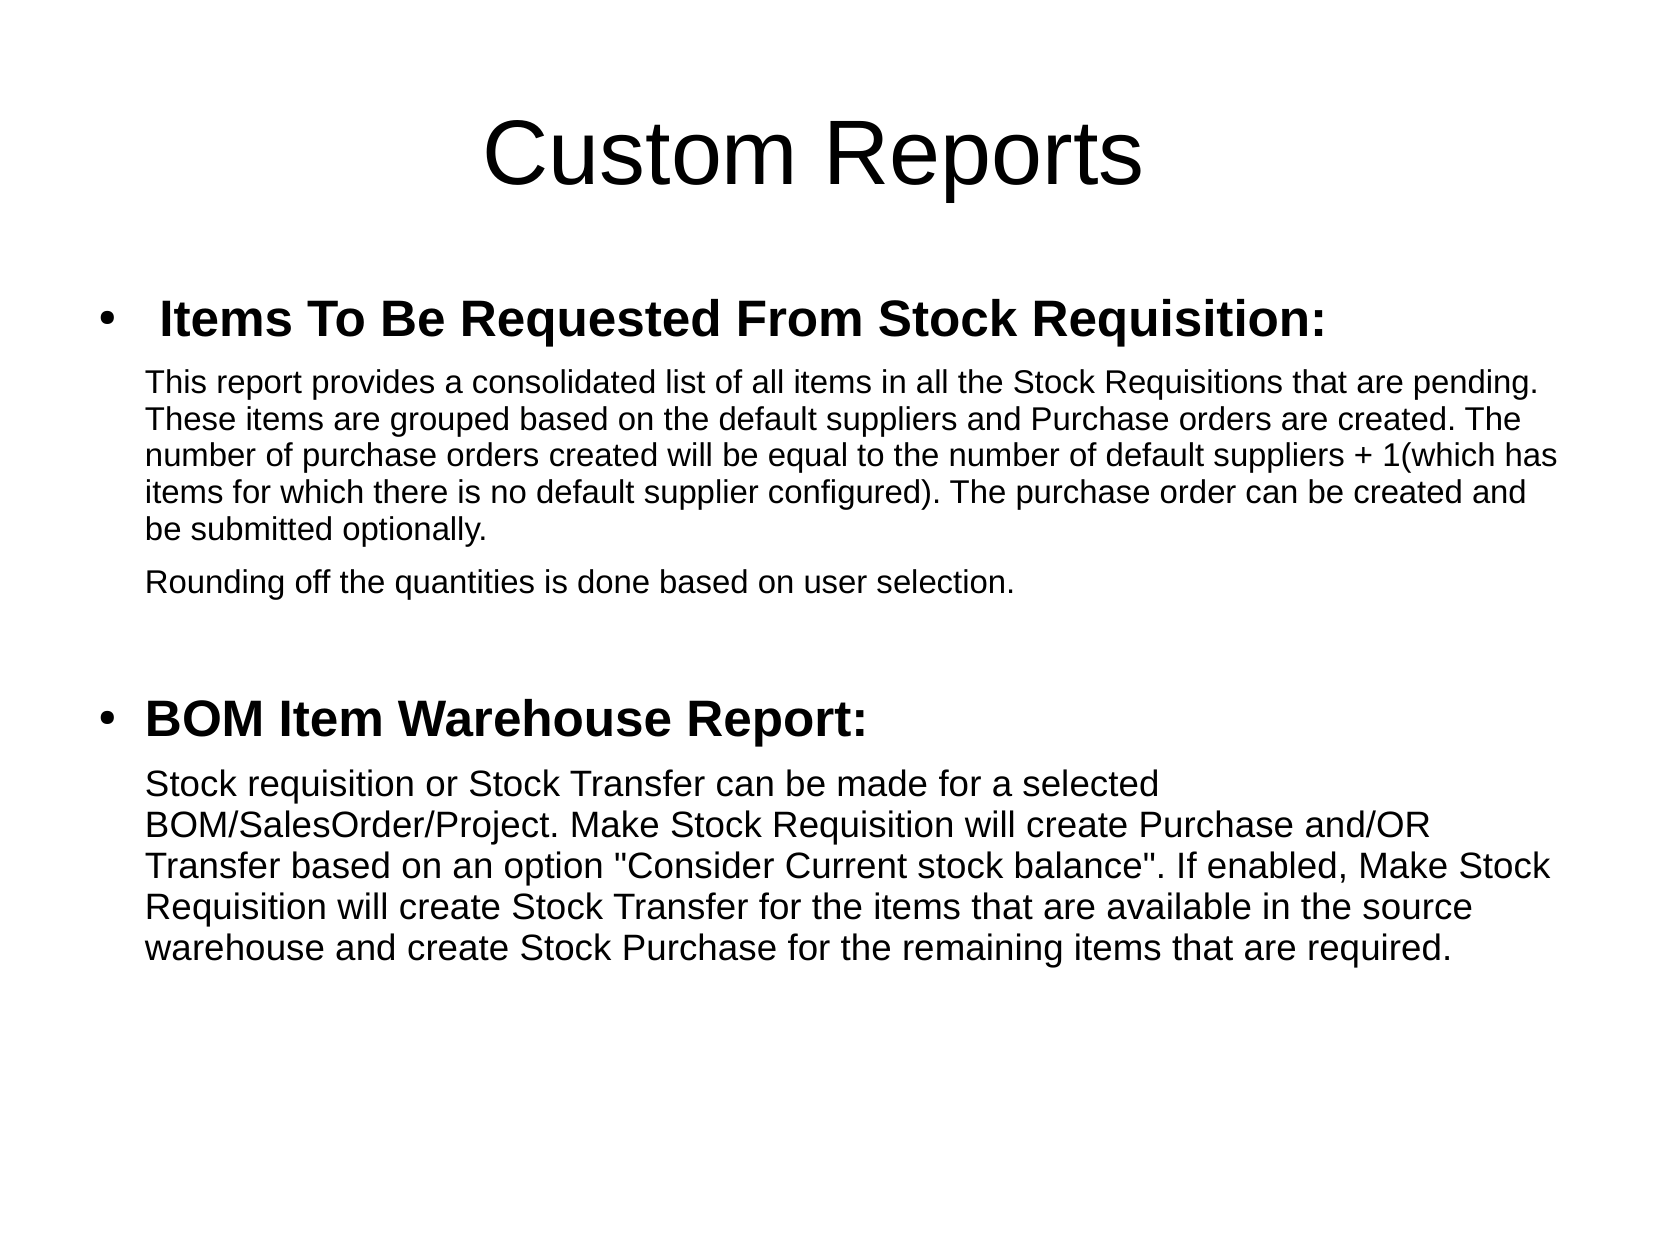

# Custom Reports
 Items To Be Requested From Stock Requisition:
This report provides a consolidated list of all items in all the Stock Requisitions that are pending. These items are grouped based on the default suppliers and Purchase orders are created. The number of purchase orders created will be equal to the number of default suppliers + 1(which has items for which there is no default supplier configured). The purchase order can be created and be submitted optionally.
Rounding off the quantities is done based on user selection.
BOM Item Warehouse Report:
Stock requisition or Stock Transfer can be made for a selected BOM/SalesOrder/Project. Make Stock Requisition will create Purchase and/OR Transfer based on an option "Consider Current stock balance". If enabled, Make Stock Requisition will create Stock Transfer for the items that are available in the source warehouse and create Stock Purchase for the remaining items that are required.